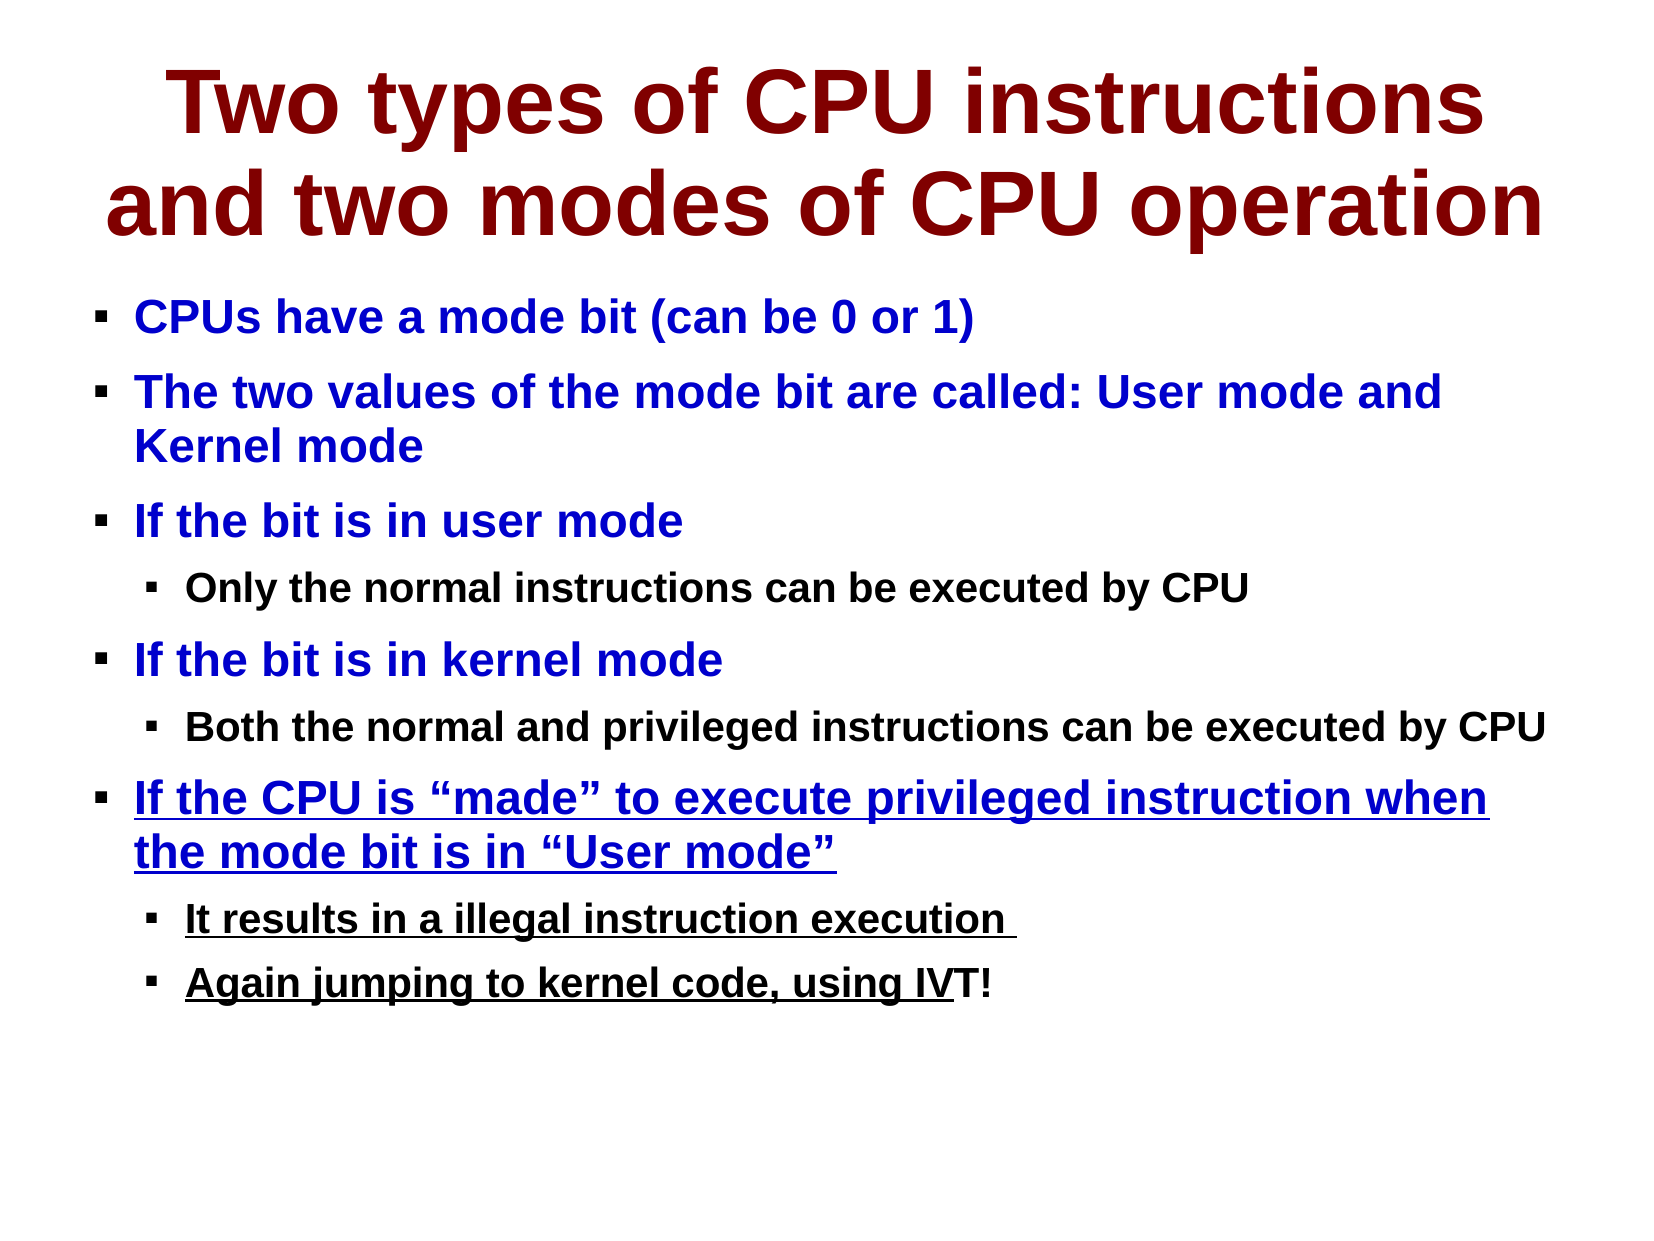

# Two types of CPU instructions and two modes of CPU operation
CPUs have a mode bit (can be 0 or 1)
The two values of the mode bit are called: User mode and Kernel mode
If the bit is in user mode
Only the normal instructions can be executed by CPU
If the bit is in kernel mode
Both the normal and privileged instructions can be executed by CPU
If the CPU is “made” to execute privileged instruction when the mode bit is in “User mode”
It results in a illegal instruction execution
Again jumping to kernel code, using IVT!